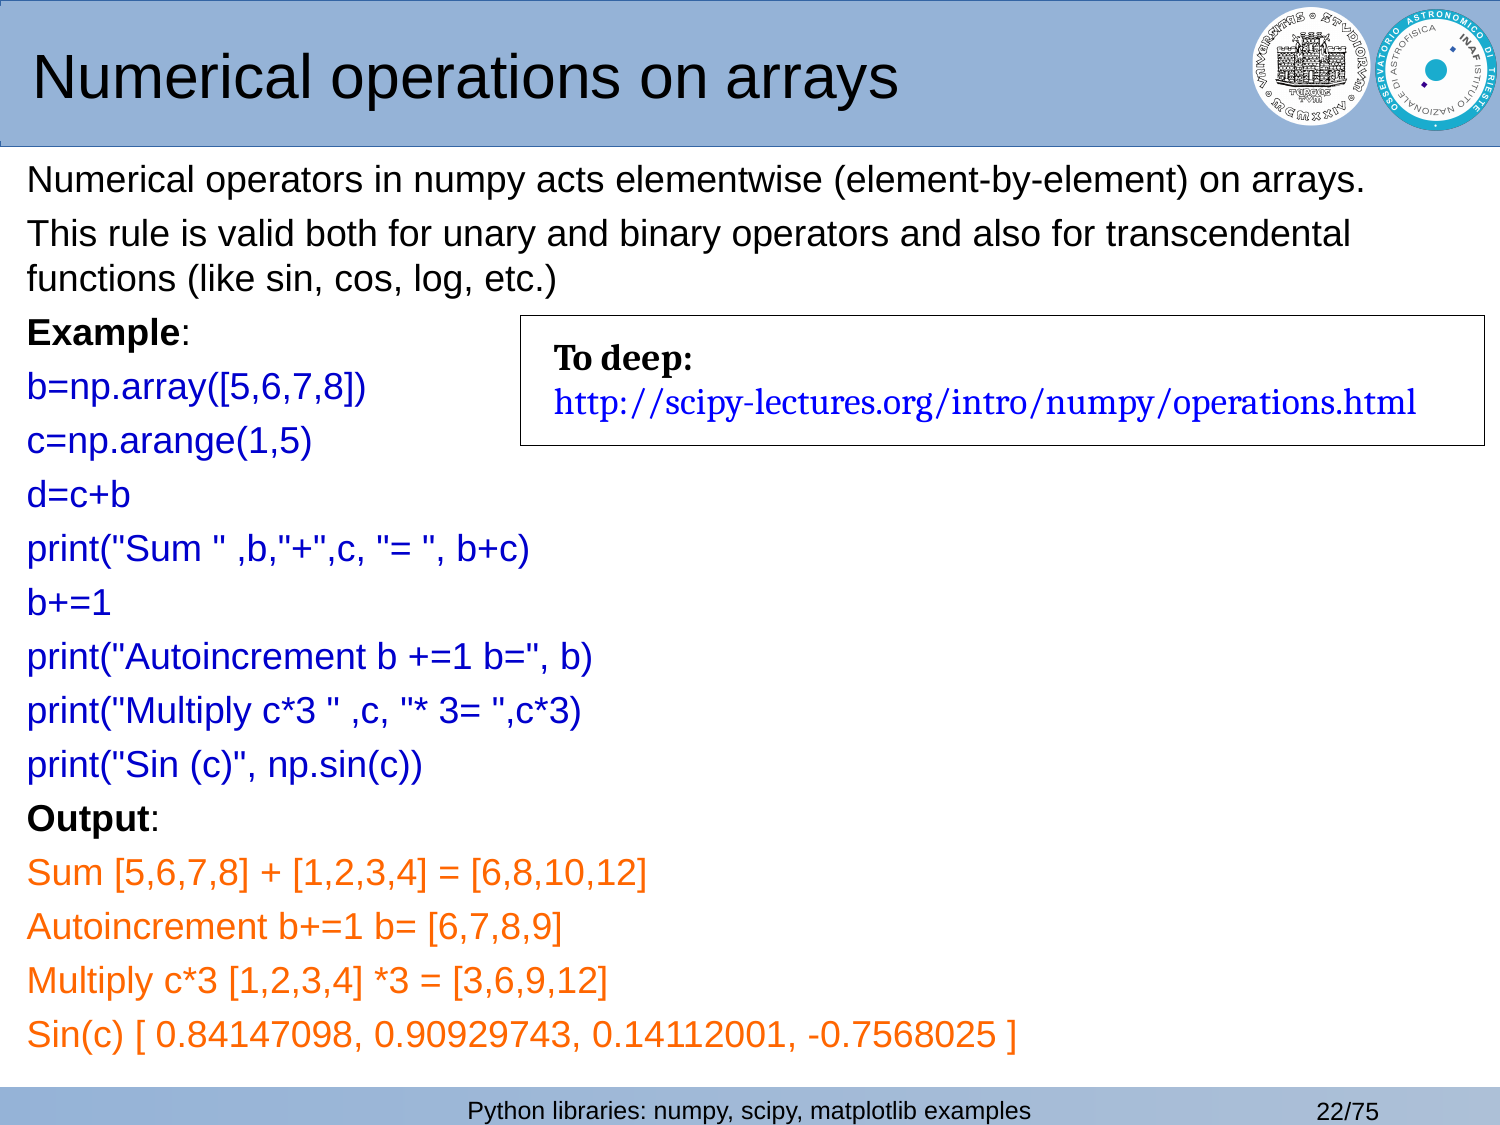

Numerical operations on arrays
# Numerical operators in numpy acts elementwise (element-by-element) on arrays.
This rule is valid both for unary and binary operators and also for transcendental functions (like sin, cos, log, etc.)
Example:
b=np.array([5,6,7,8])
c=np.arange(1,5)
d=c+b
print("Sum " ,b,"+",c, "= ", b+c)
b+=1
print("Autoincrement b +=1 b=", b)
print("Multiply c*3 " ,c, "* 3= ",c*3)
print("Sin (c)", np.sin(c))
Output:
Sum [5,6,7,8] + [1,2,3,4] = [6,8,10,12]
Autoincrement b+=1 b= [6,7,8,9]
Multiply c*3 [1,2,3,4] *3 = [3,6,9,12]
Sin(c) [ 0.84147098, 0.90929743, 0.14112001, -0.7568025 ]
To deep:
http://scipy-lectures.org/intro/numpy/operations.html